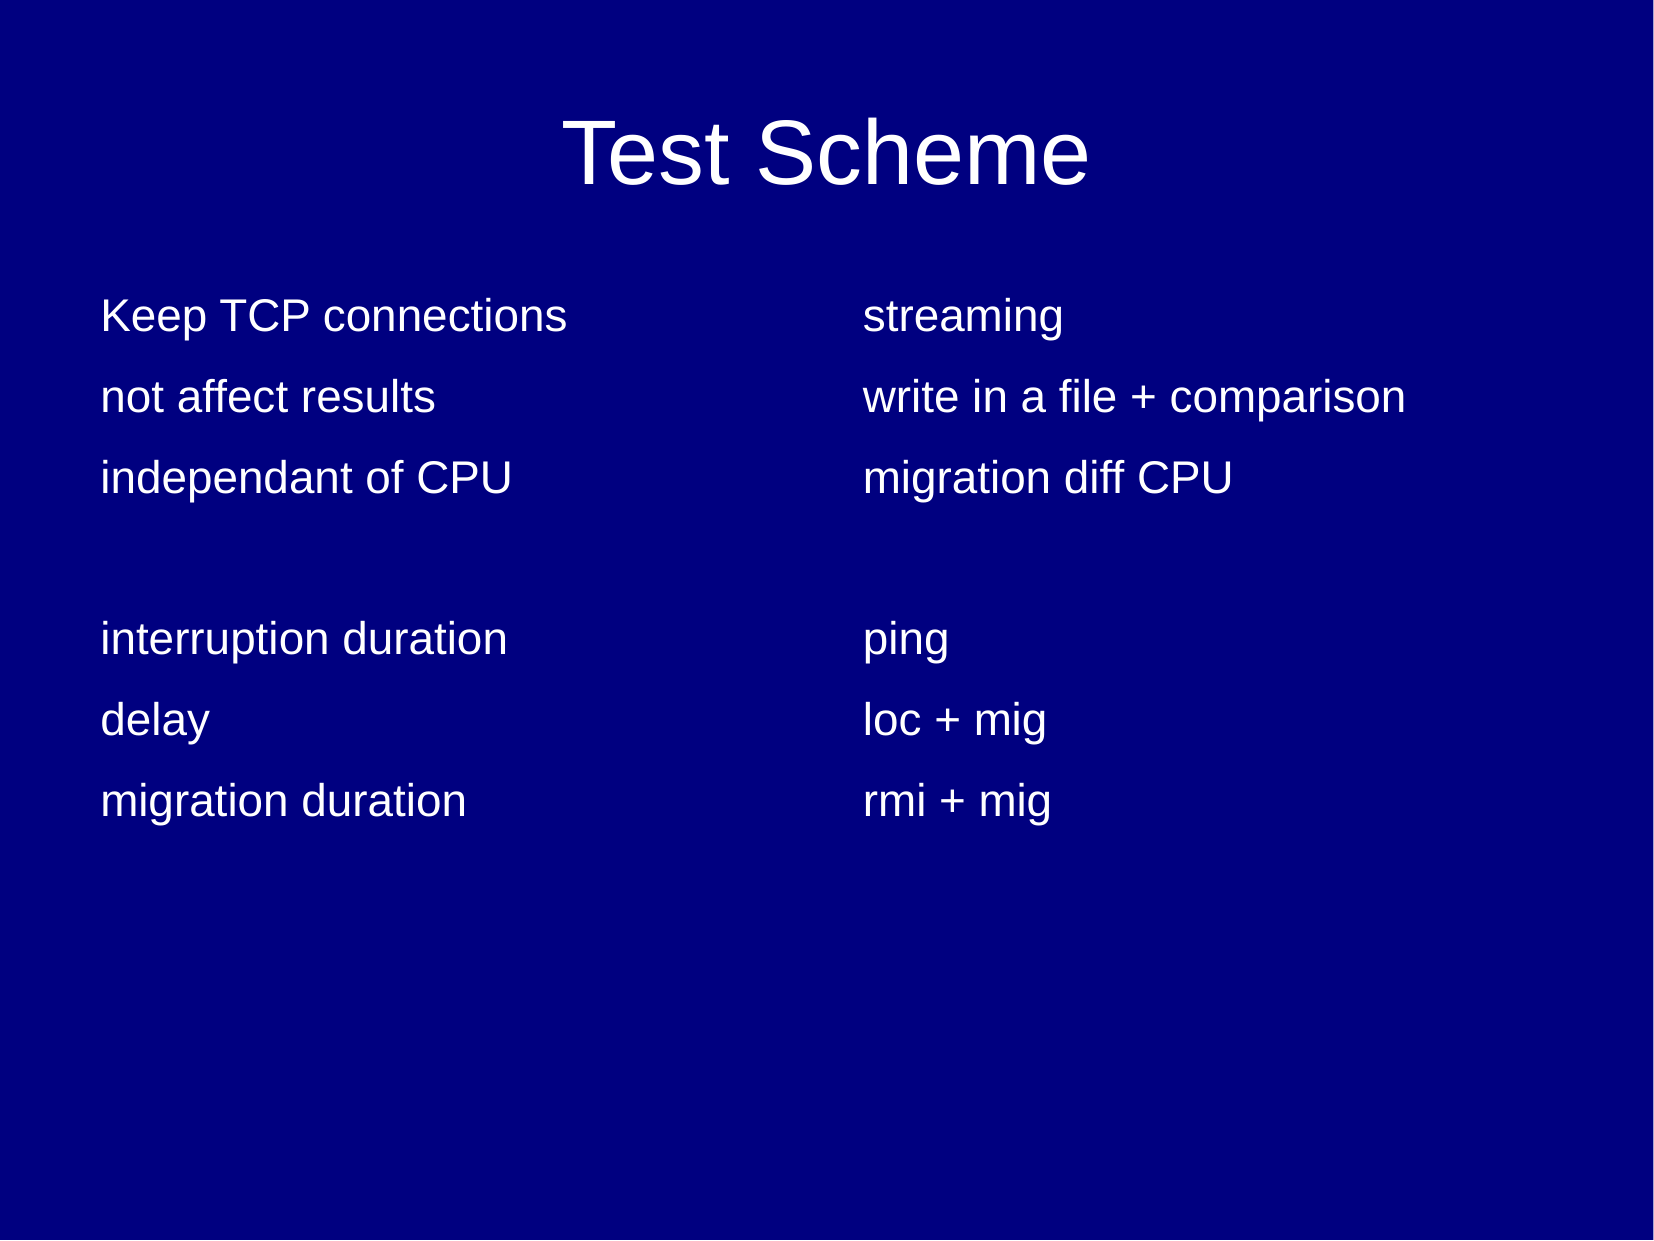

# Test Scheme
Keep TCP connections
not affect results
independant of CPU
interruption duration
delay
migration duration
streaming
write in a file + comparison
migration diff CPU
ping
loc + mig
rmi + mig